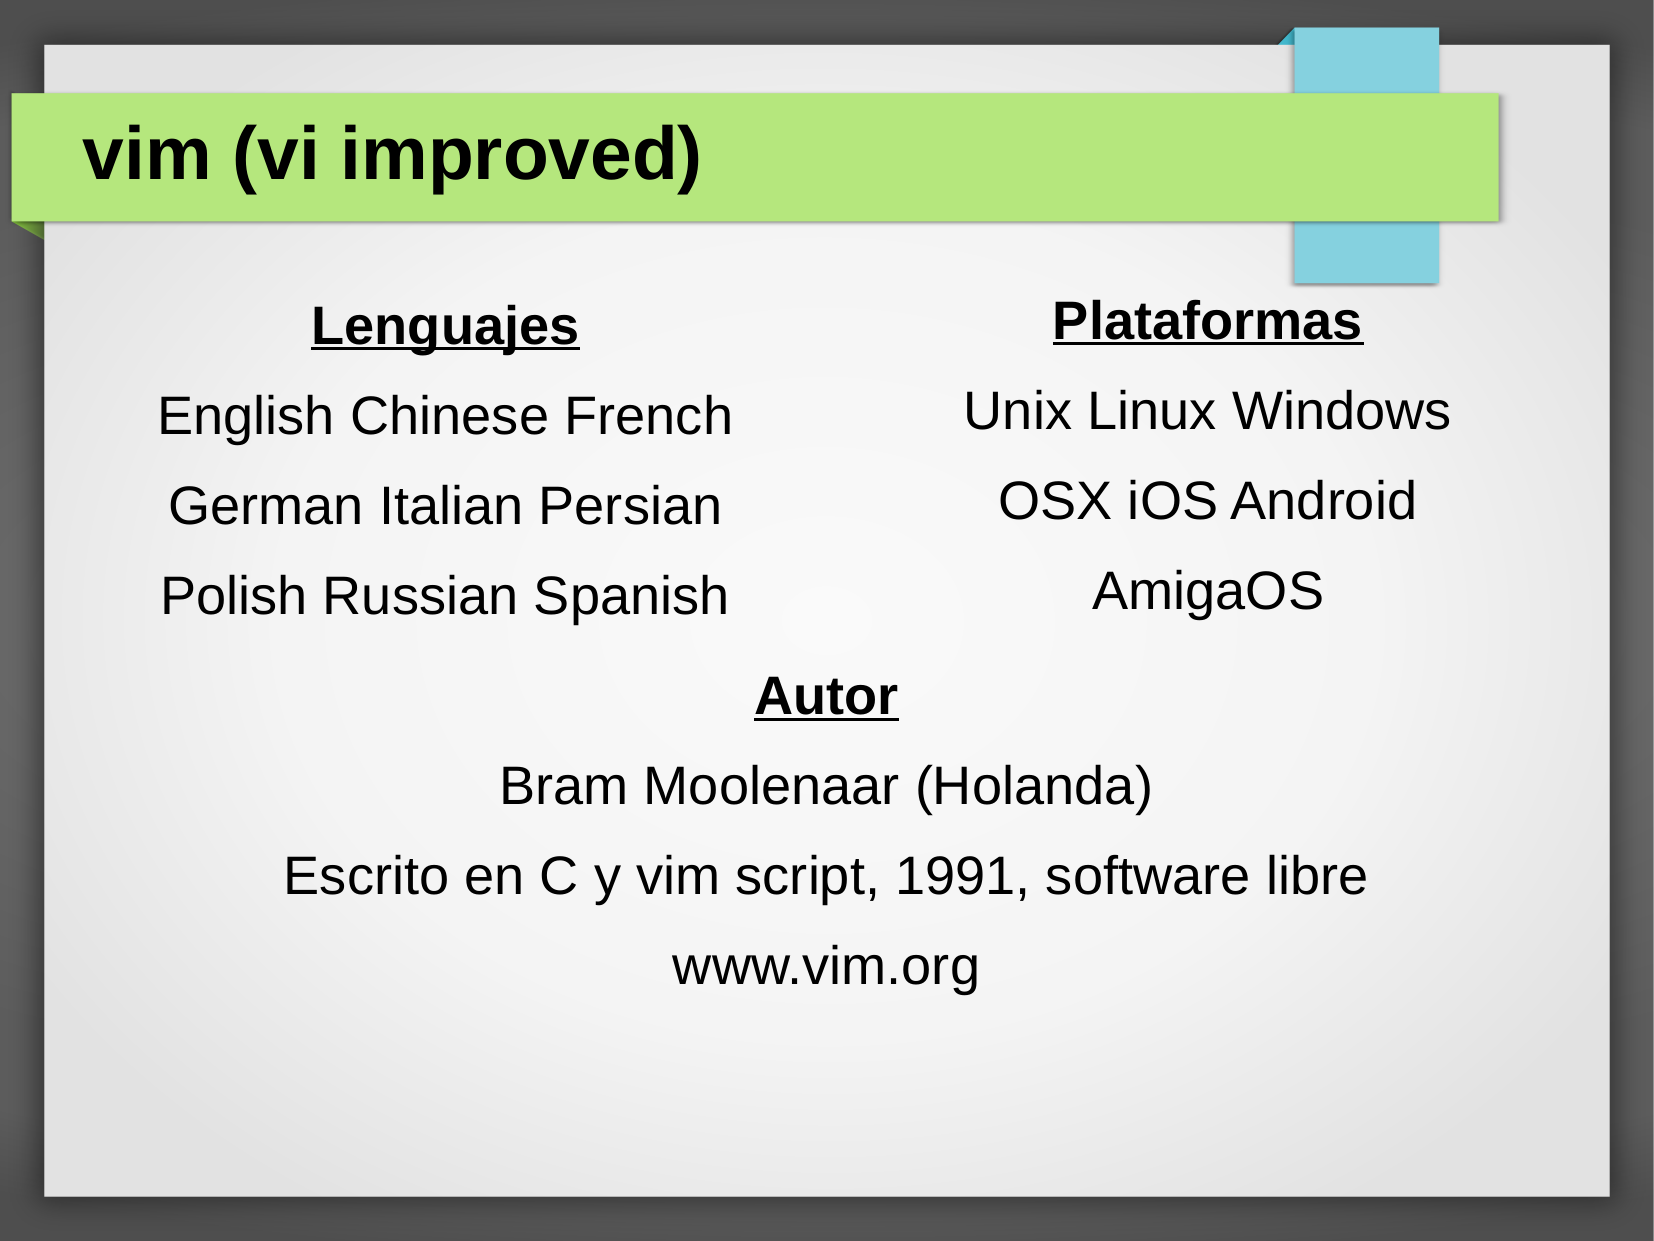

# vim (vi improved)
Plataformas
Unix Linux Windows
OSX iOS Android
AmigaOS
Lenguajes
English Chinese French
German Italian Persian
Polish Russian Spanish
Autor
Bram Moolenaar (Holanda)
Escrito en C y vim script, 1991, software libre
www.vim.org